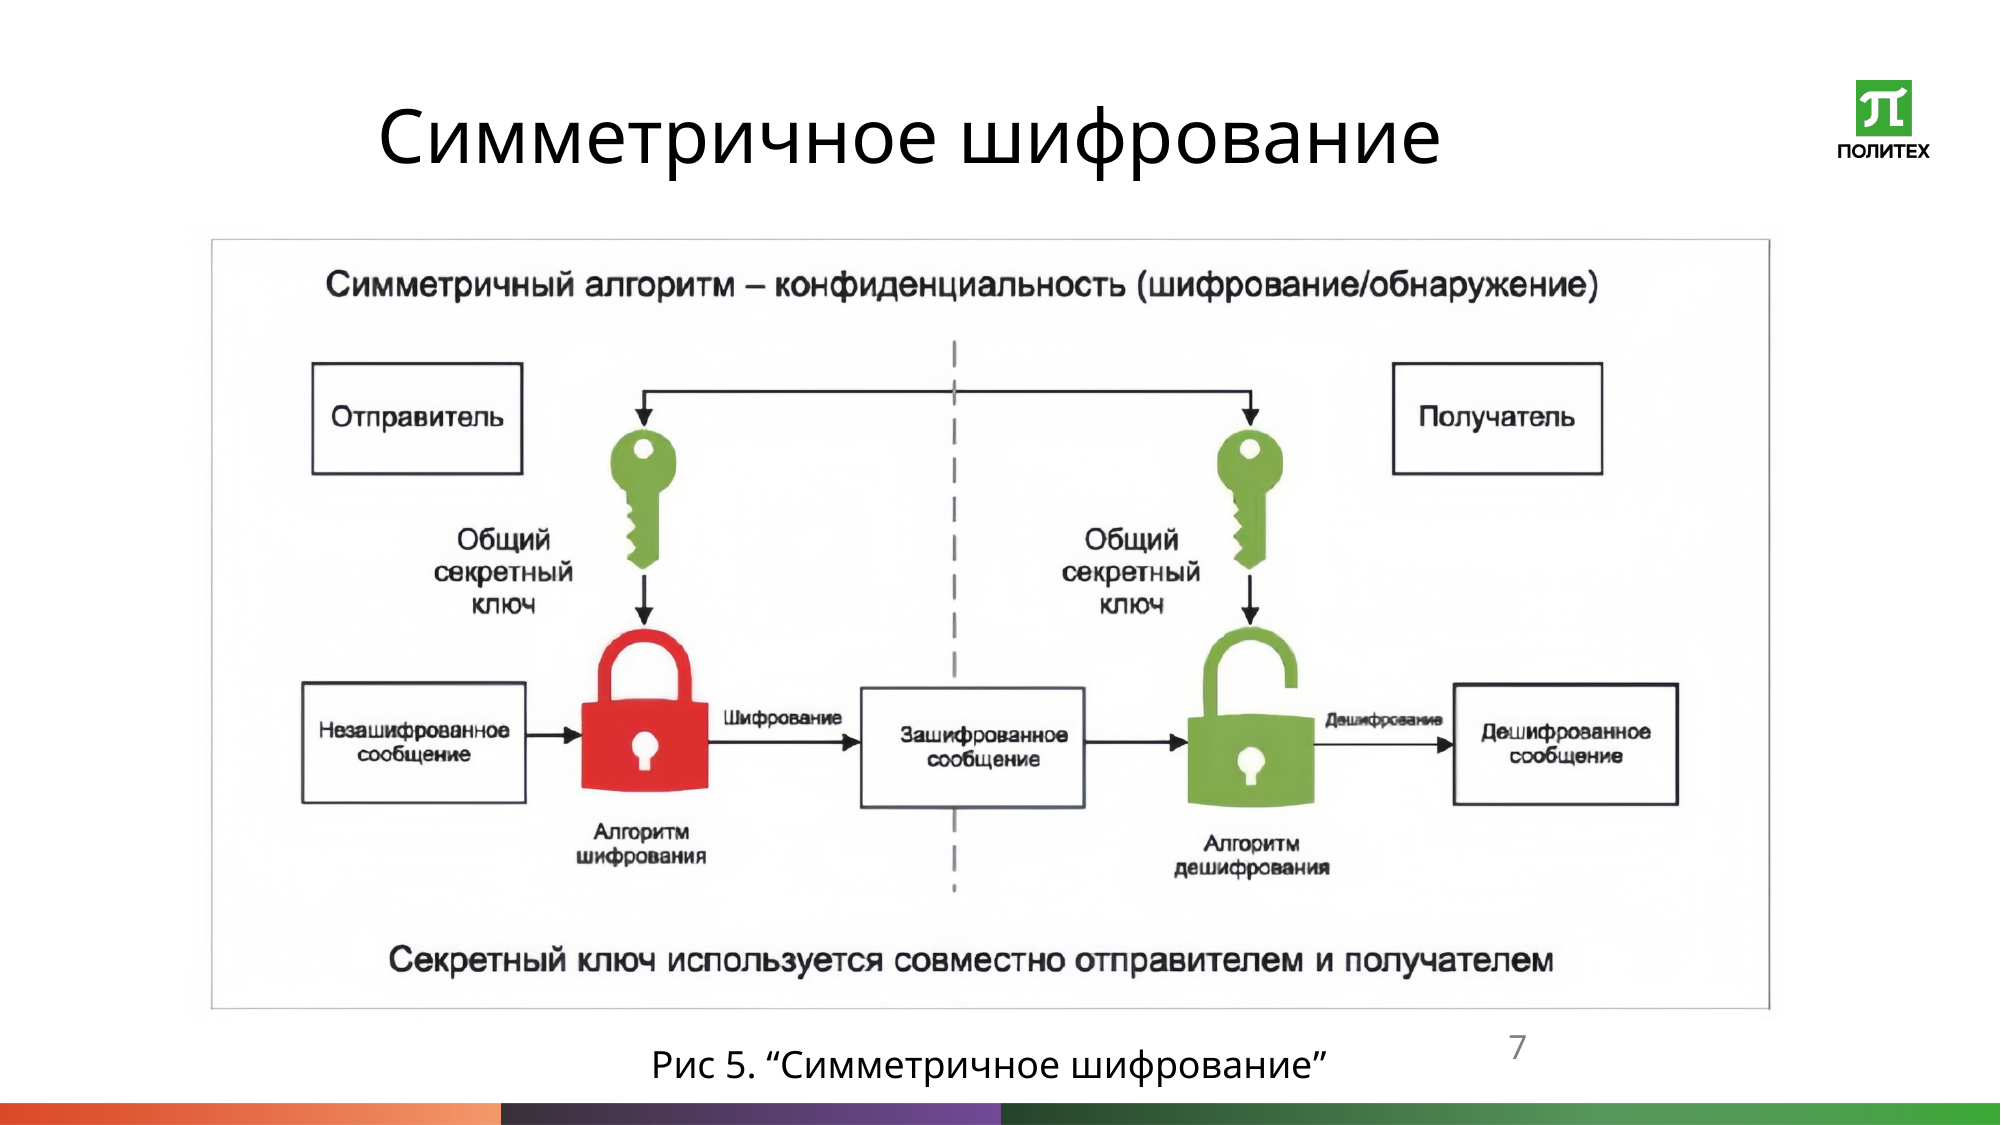

# Симметричное шифрование
Рис 5. “Симметричное шифрование”